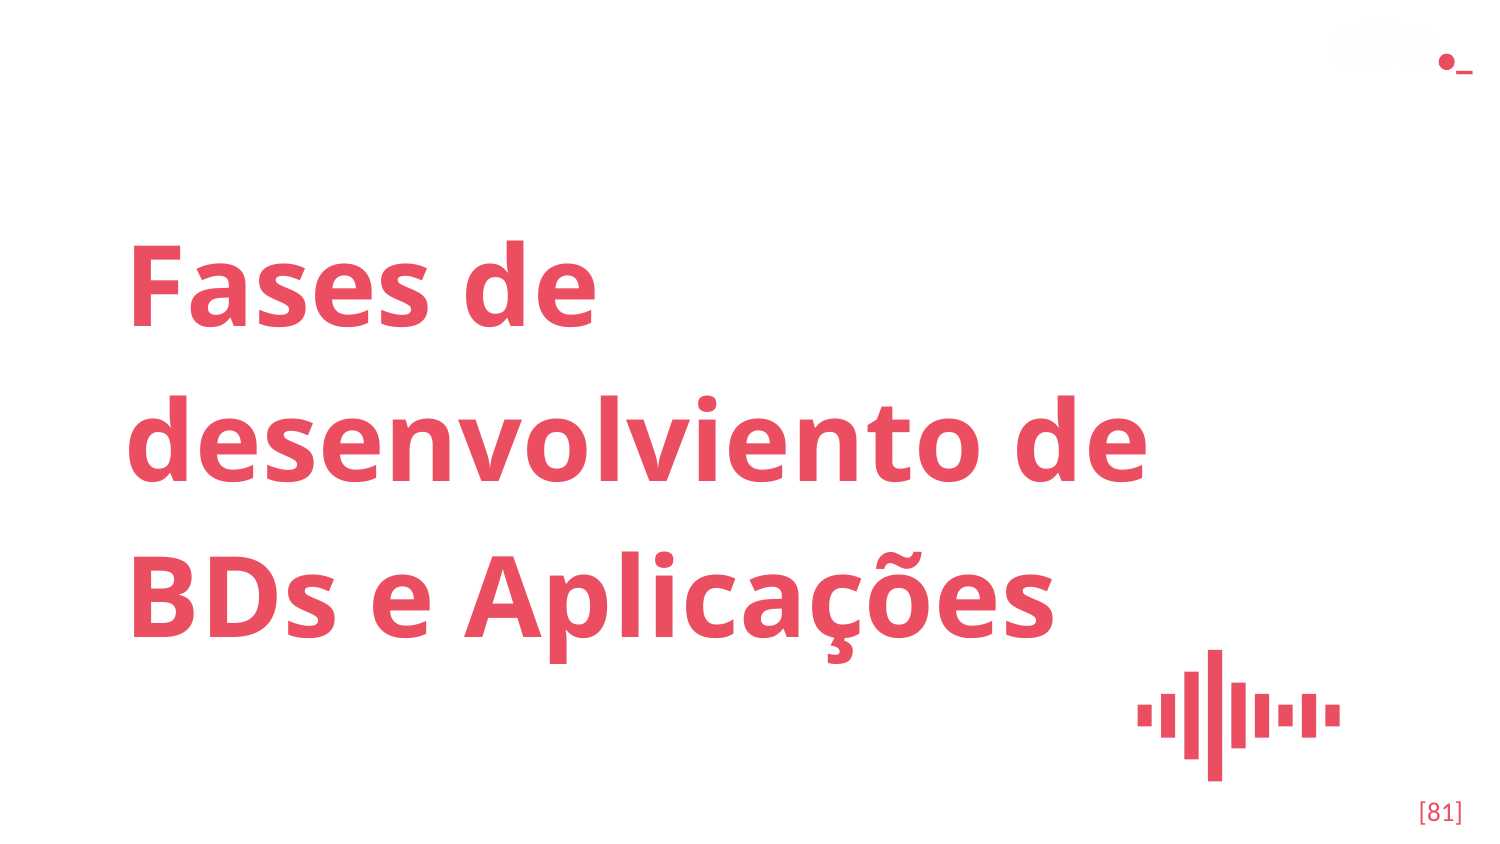

Fases de desenvolviento de BDs e Aplicações